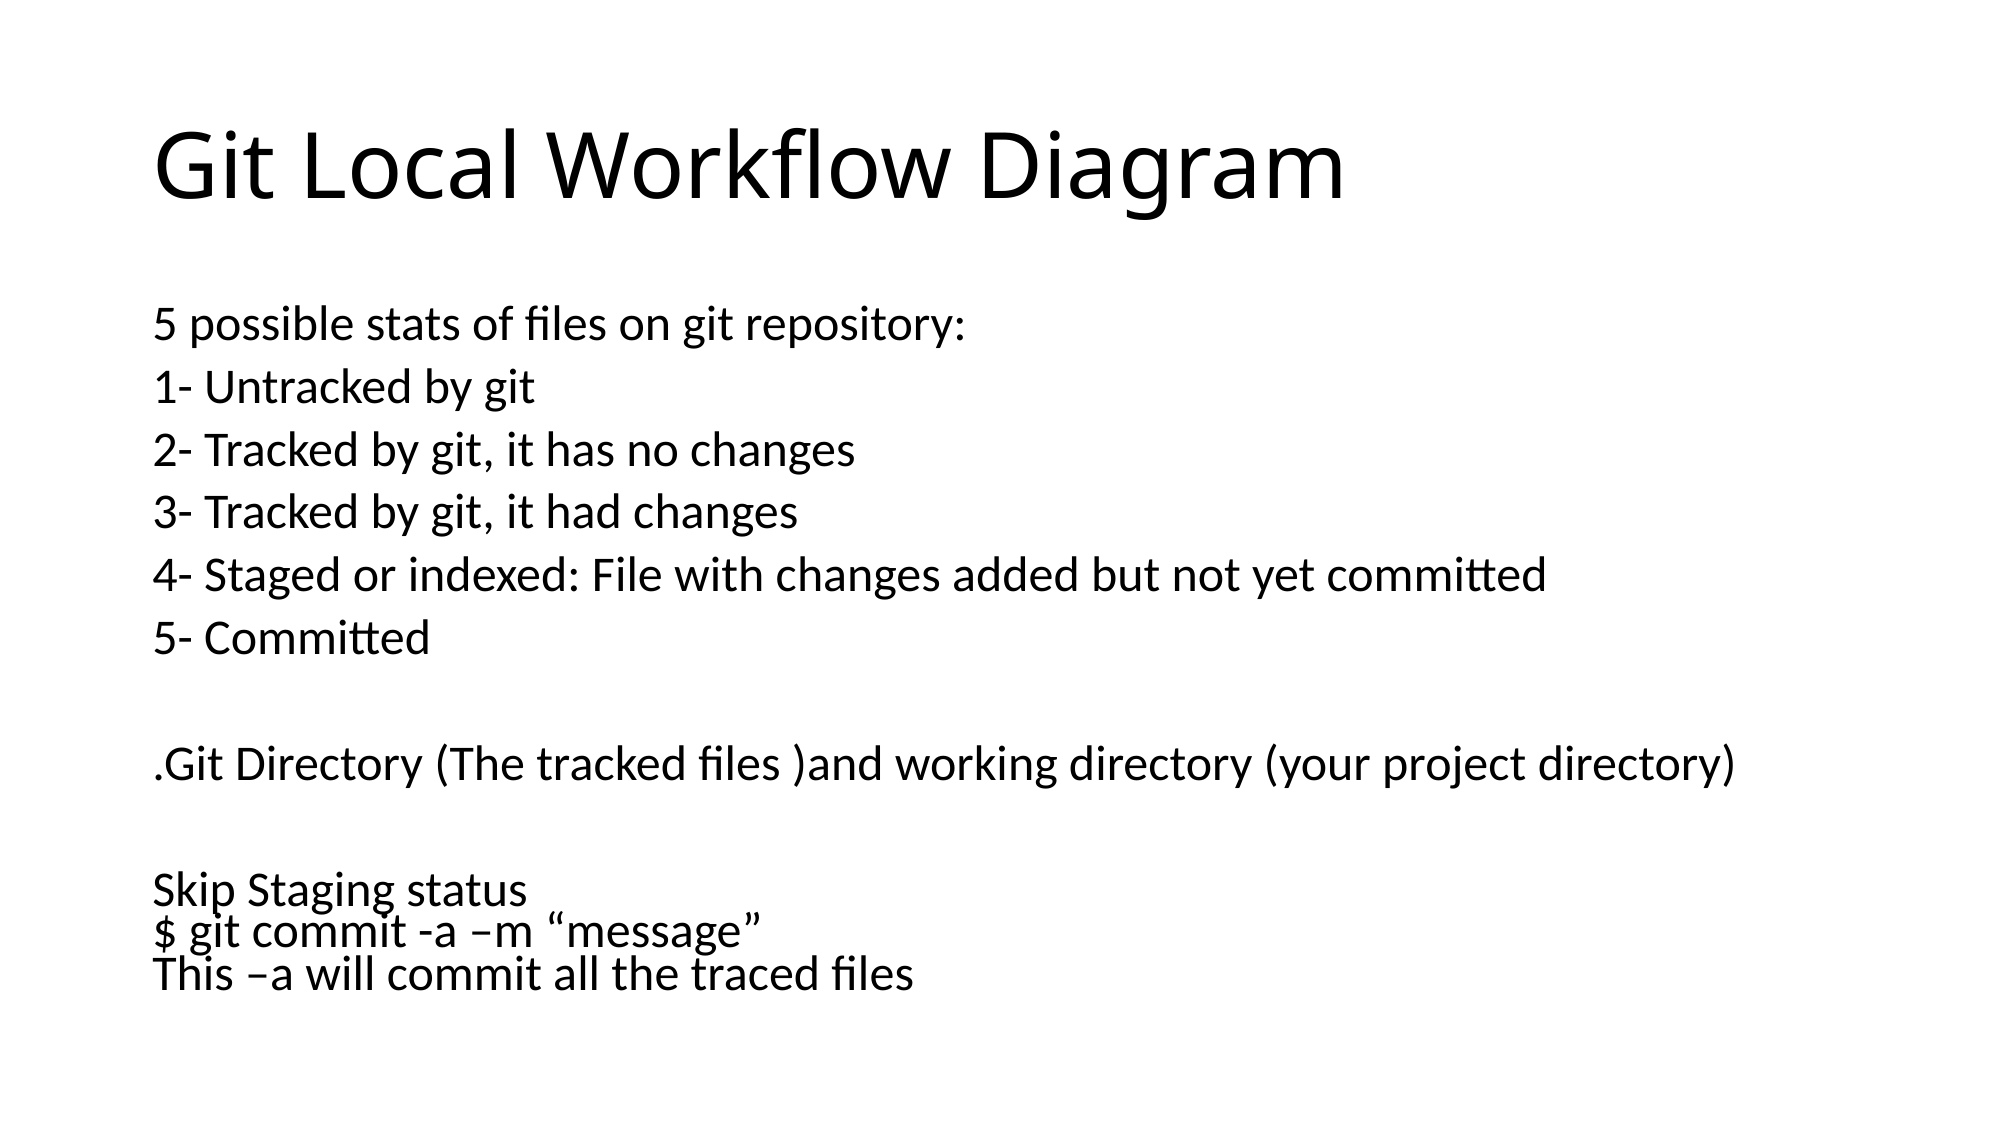

# Git Local Workflow Diagram
5 possible stats of files on git repository:
1- Untracked by git
2- Tracked by git, it has no changes
3- Tracked by git, it had changes
4- Staged or indexed: File with changes added but not yet committed
5- Committed
.Git Directory (The tracked files )and working directory (your project directory)
Skip Staging status
$ git commit -a –m “message”
This –a will commit all the traced files